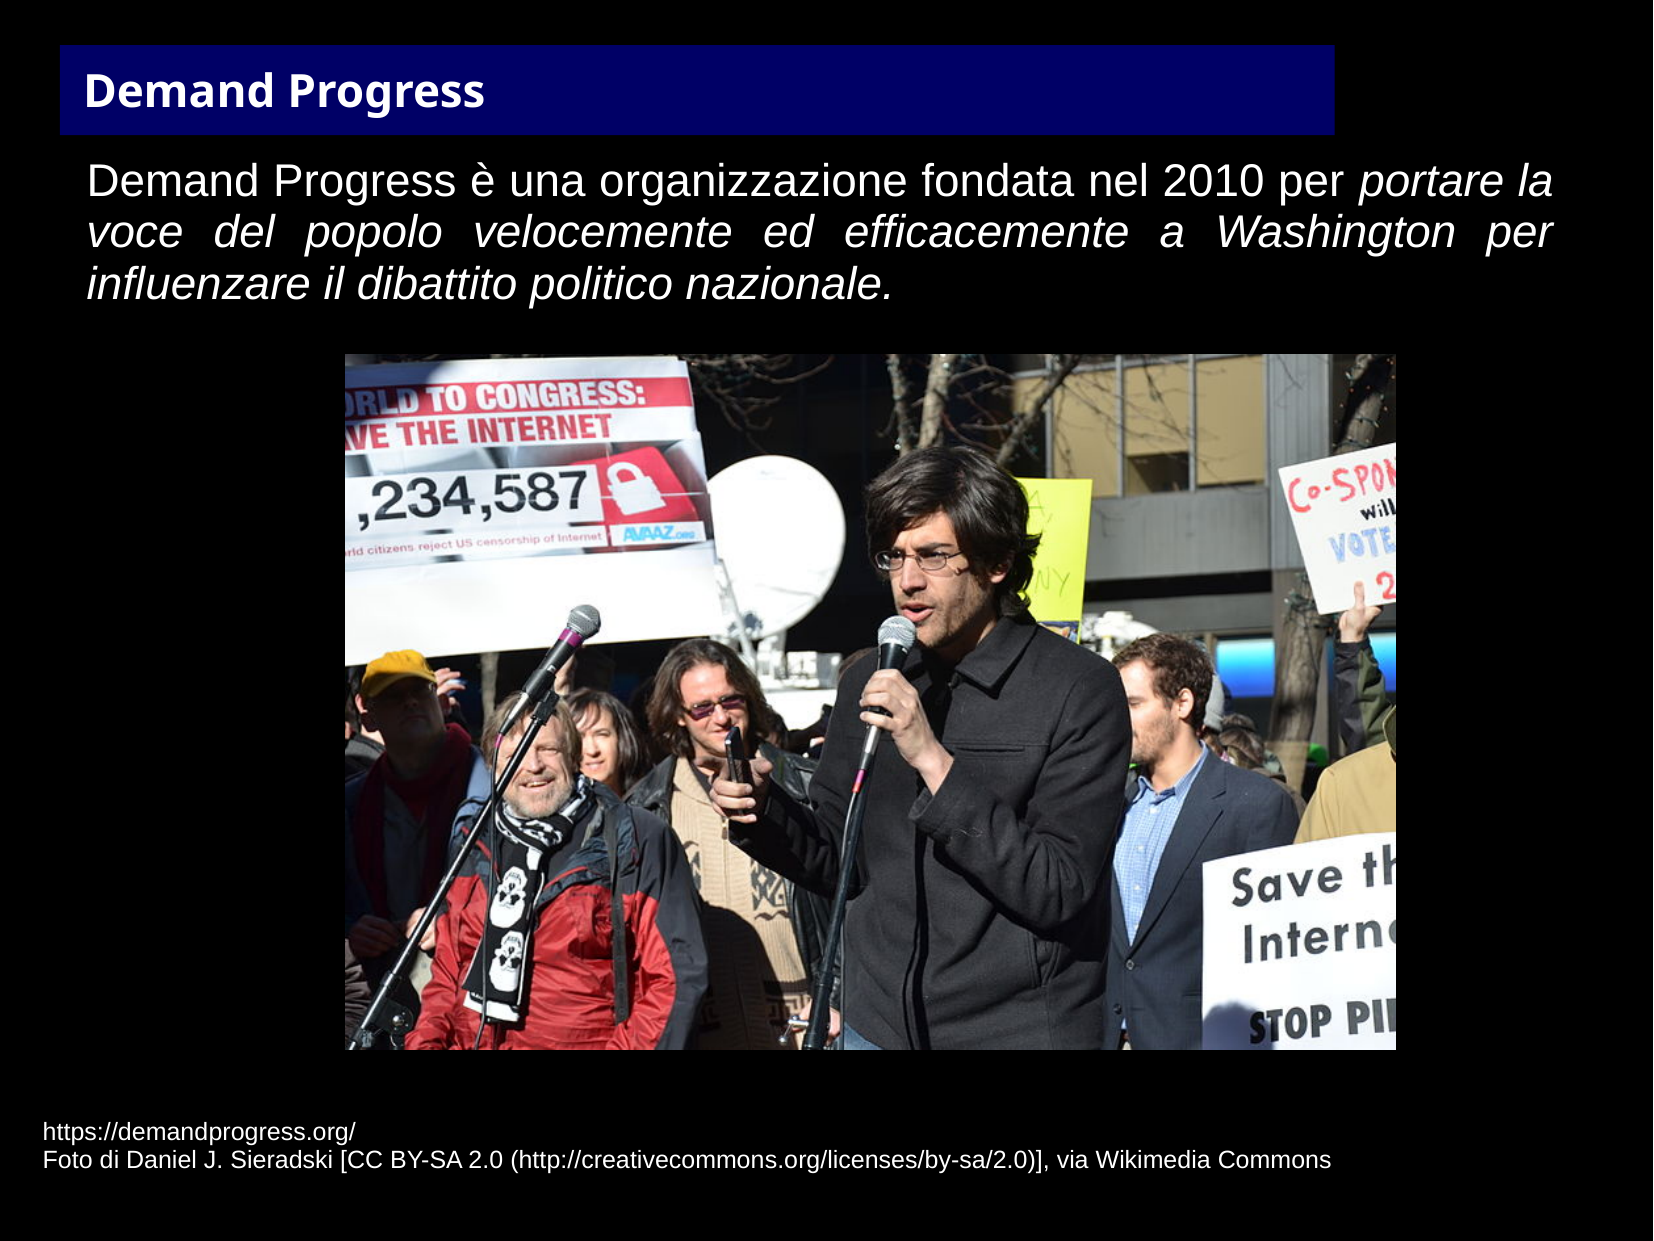

# Demand Progress
Demand Progress è una organizzazione fondata nel 2010 per portare la voce del popolo velocemente ed efficacemente a Washington per influenzare il dibattito politico nazionale.
https://demandprogress.org/
Foto di Daniel J. Sieradski [CC BY-SA 2.0 (http://creativecommons.org/licenses/by-sa/2.0)], via Wikimedia Commons